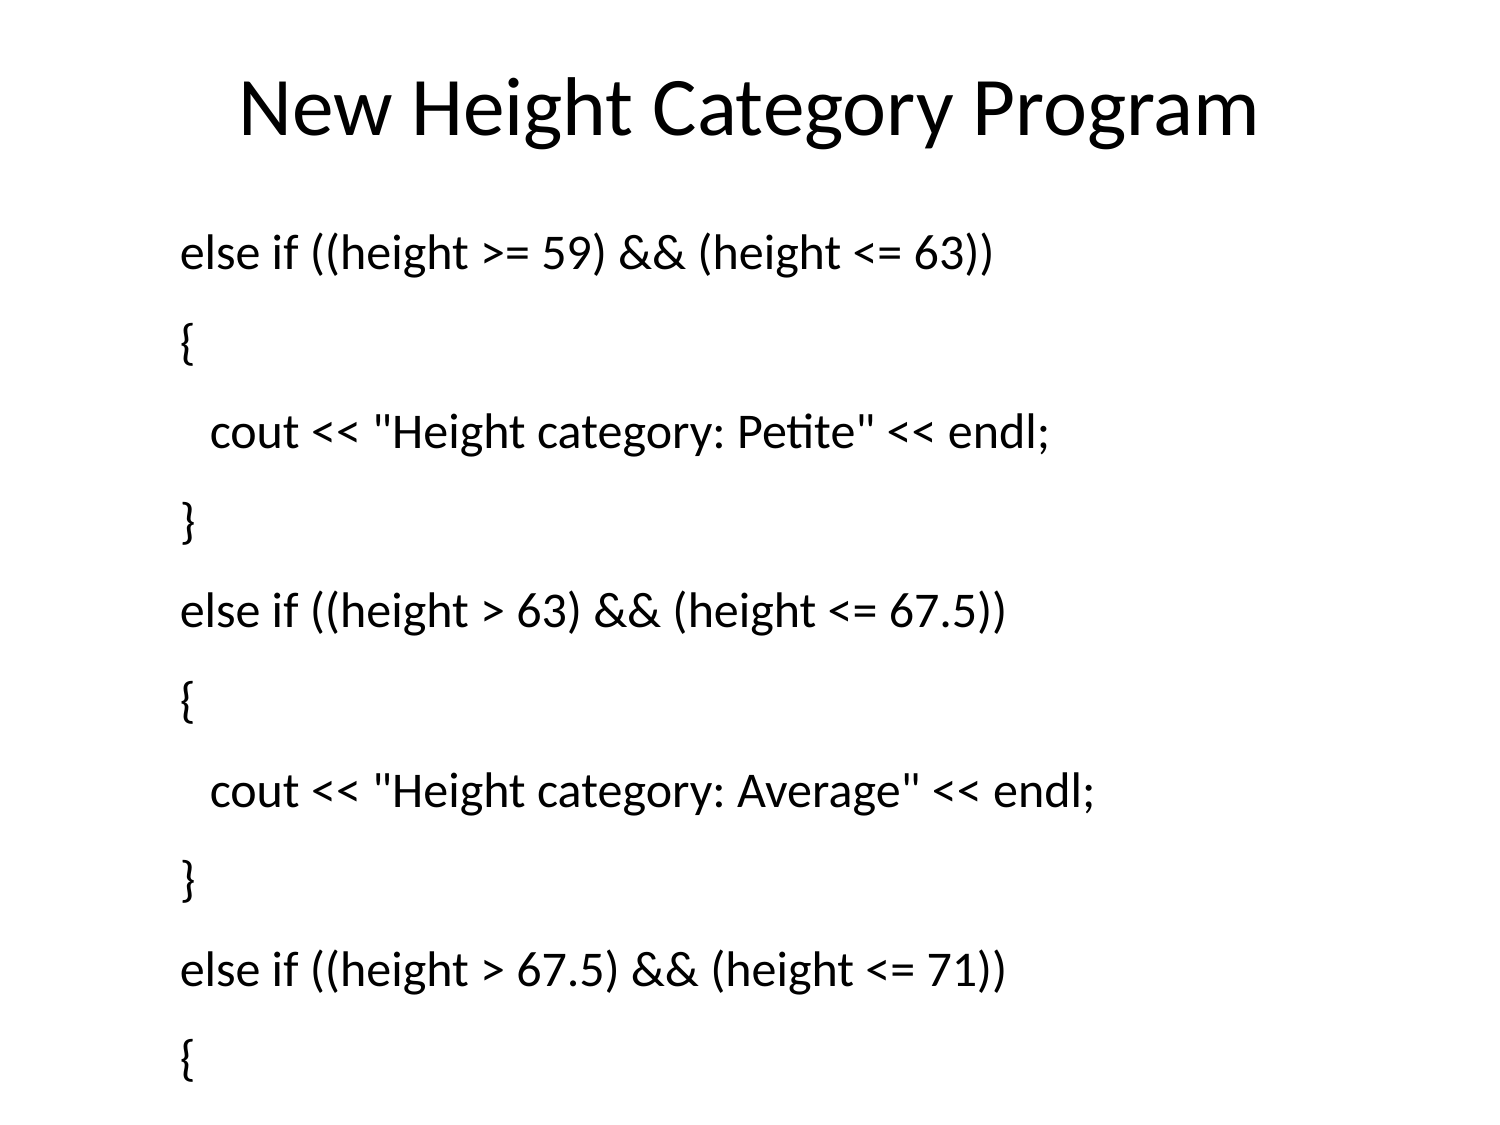

# New Height Category Program
 else if ((height >= 59) && (height <= 63))
 {
	 cout << "Height category: Petite" << endl;
 }
 else if ((height > 63) && (height <= 67.5))
 {
	 cout << "Height category: Average" << endl;
 }
 else if ((height > 67.5) && (height <= 71))
 {
	 cout << "Height category: Tall " << endl;
 }